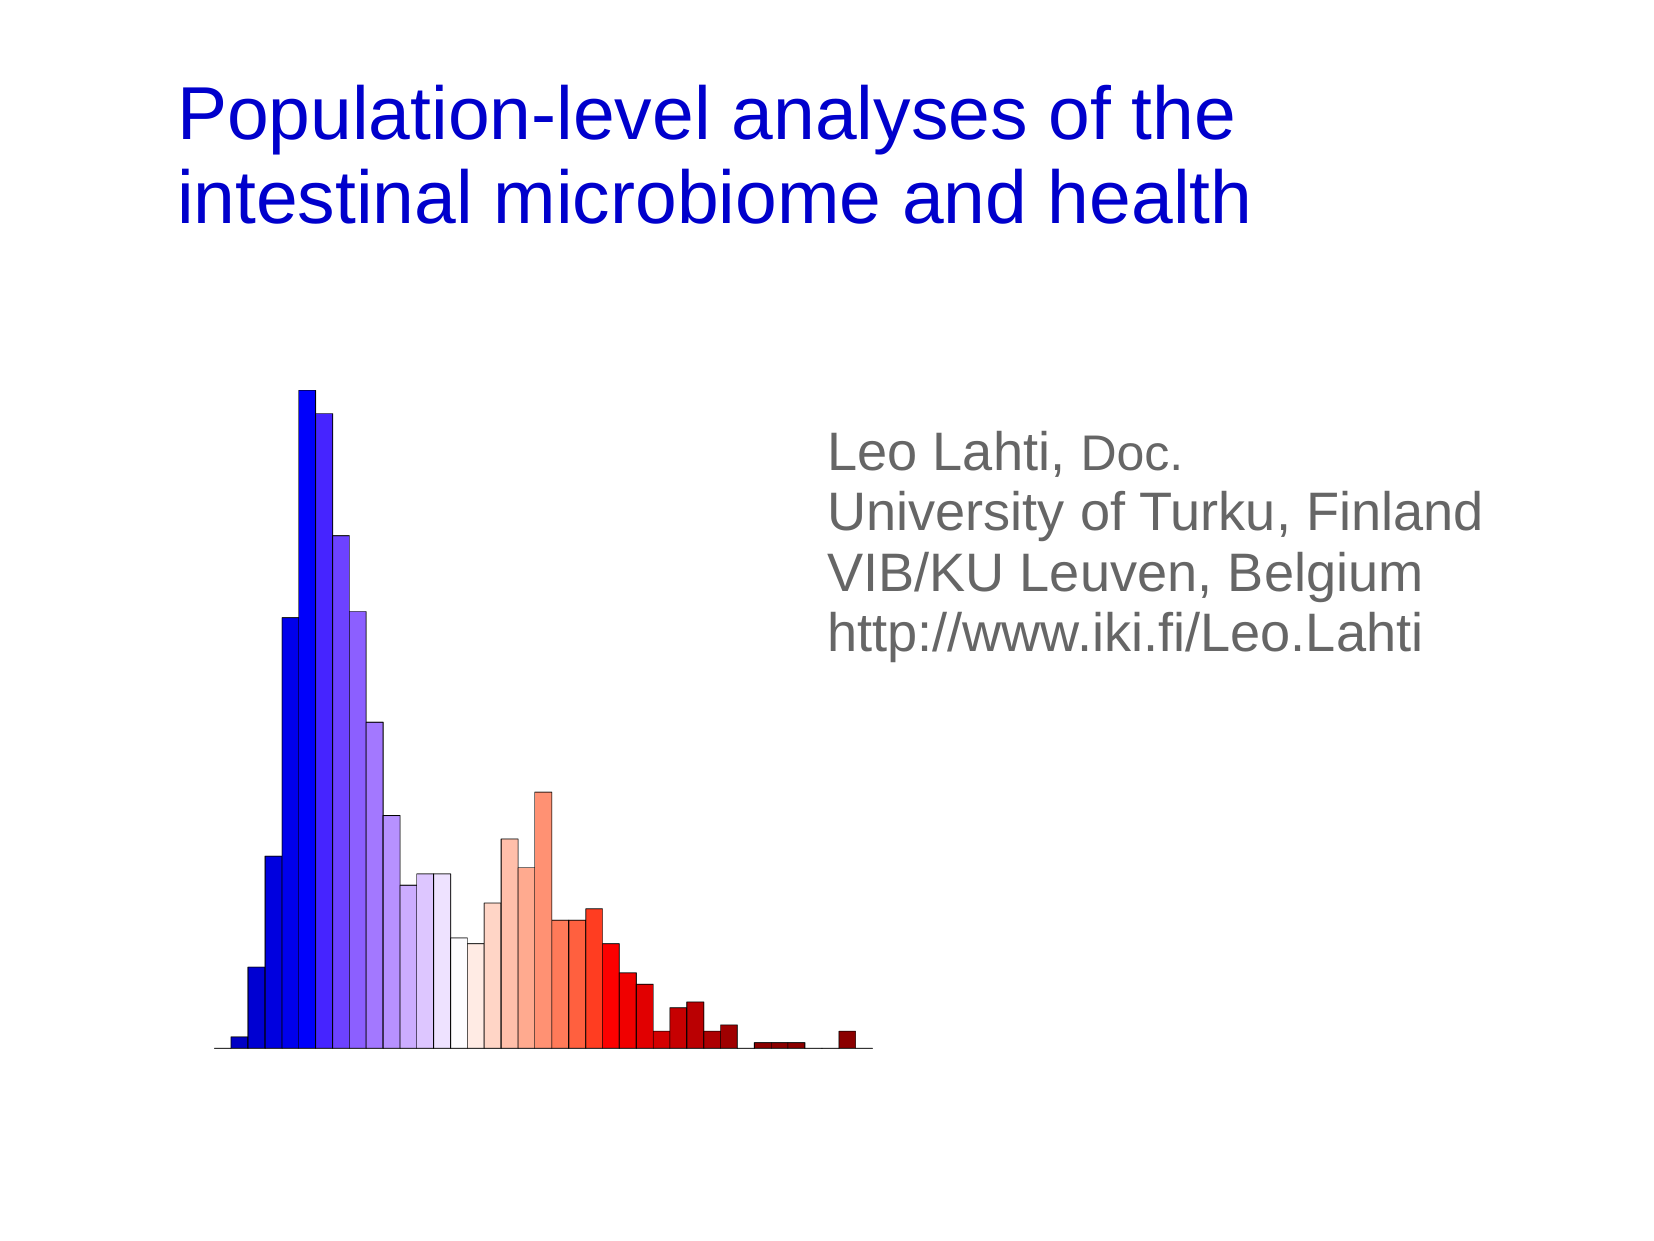

Population-level analyses of the intestinal microbiome and health
# Leo Lahti, Doc.
University of Turku, Finland
VIB/KU Leuven, Belgium
http://www.iki.fi/Leo.Lahti